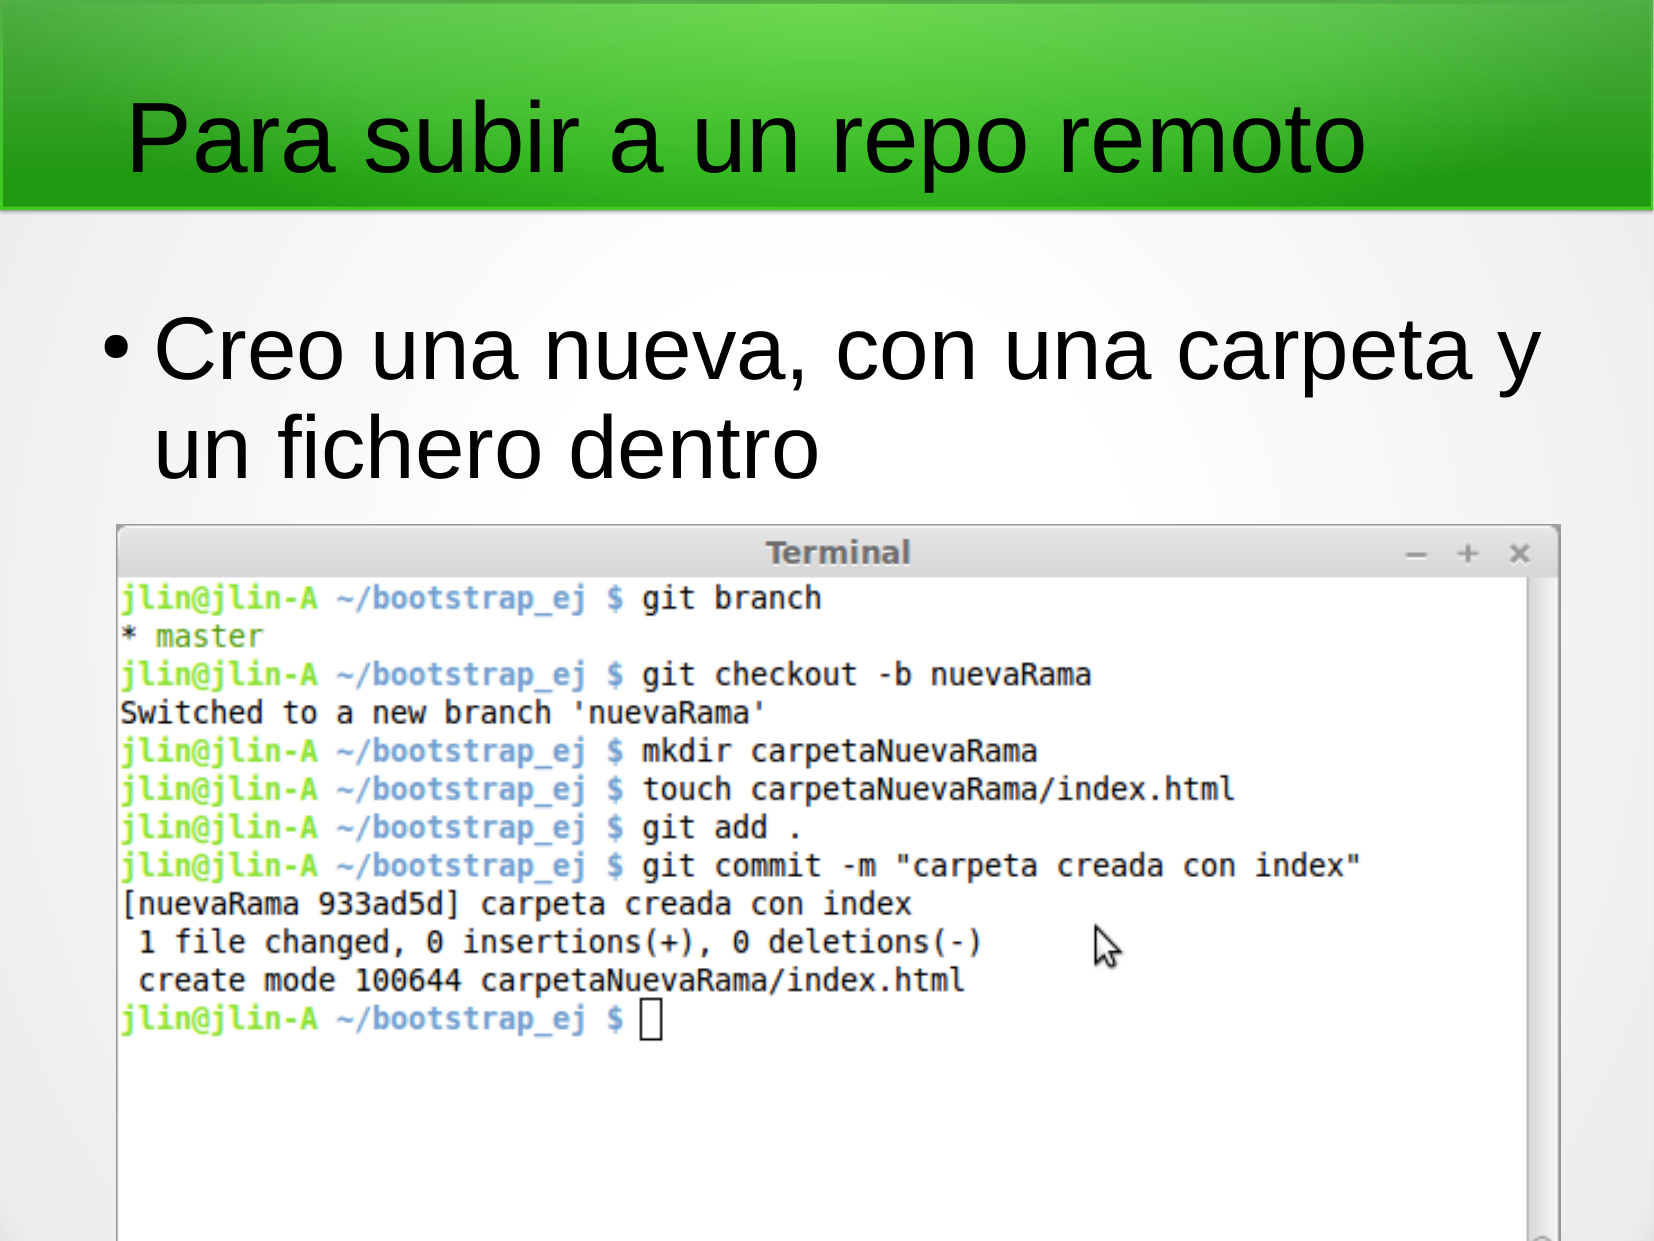

# Para subir a un repo remoto
Creo una nueva, con una carpeta y un fichero dentro